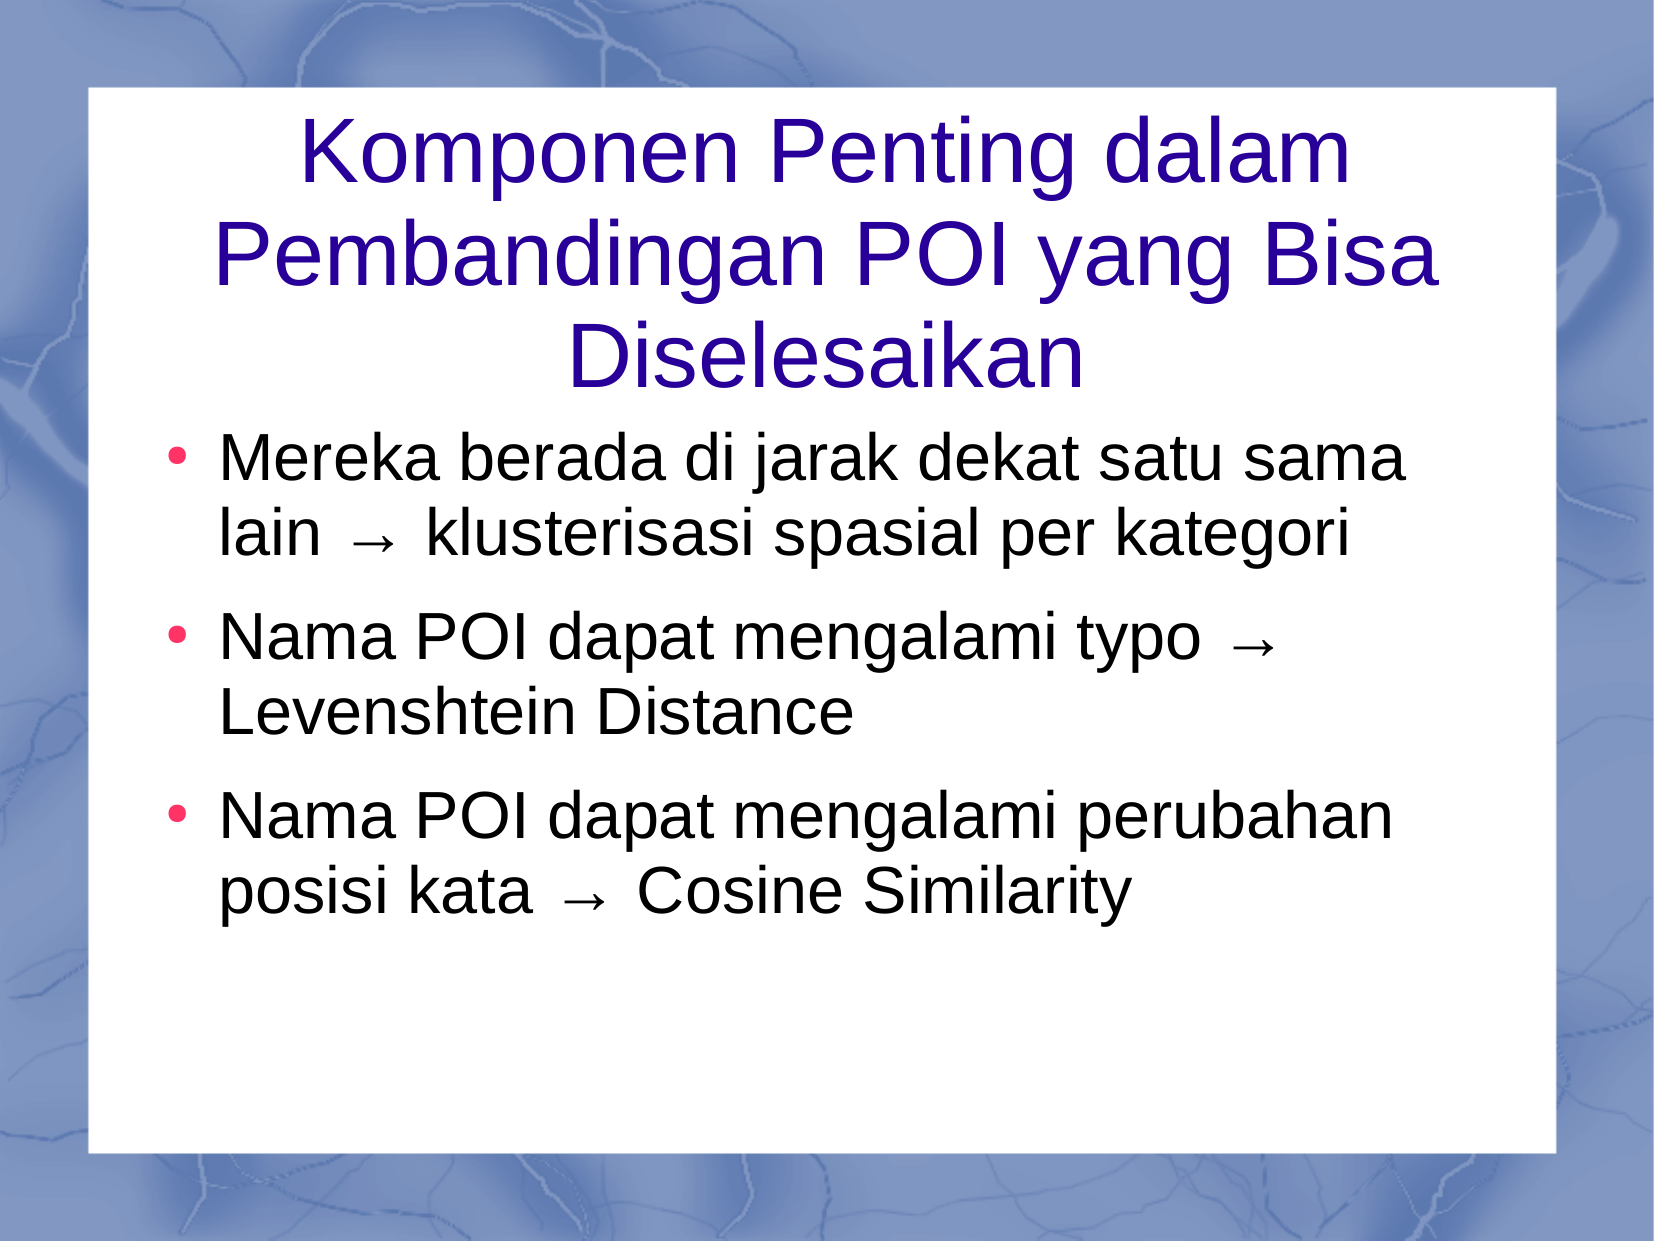

# Komponen Penting dalam Pembandingan POI yang Bisa Diselesaikan
Mereka berada di jarak dekat satu sama lain → klusterisasi spasial per kategori
Nama POI dapat mengalami typo → Levenshtein Distance
Nama POI dapat mengalami perubahan posisi kata → Cosine Similarity